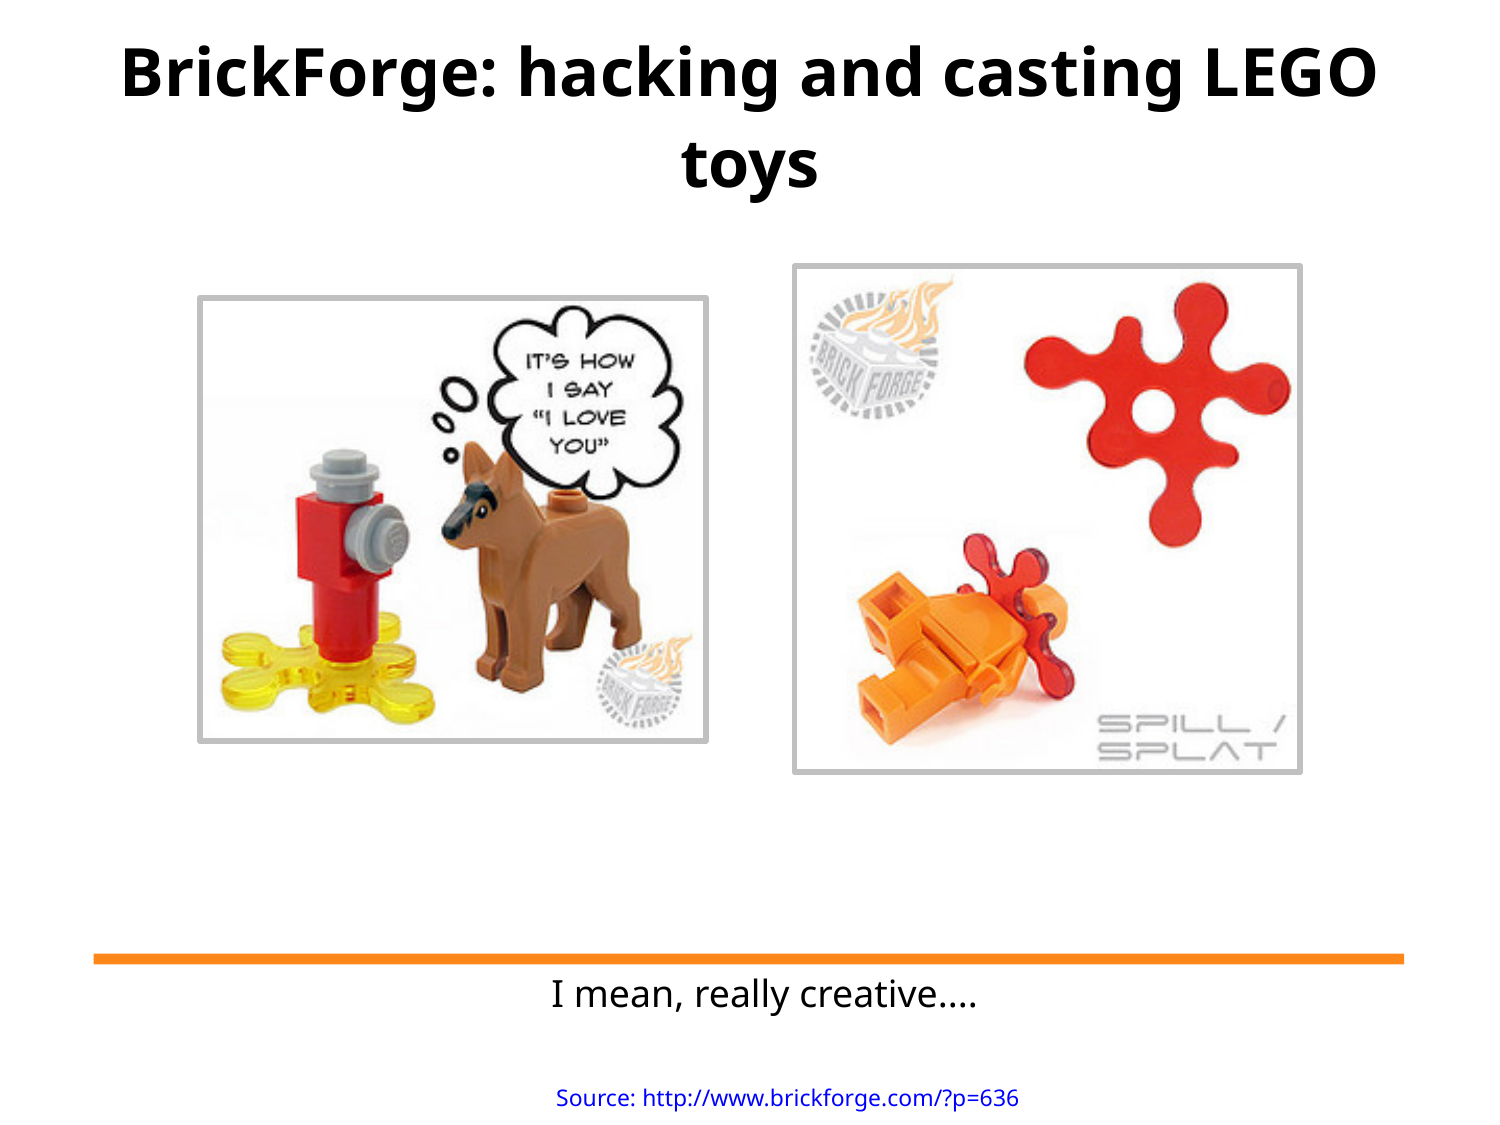

# BrickForge: hacking and casting LEGO toys
I mean, really creative....
Source: http://www.brickforge.com/?p=636